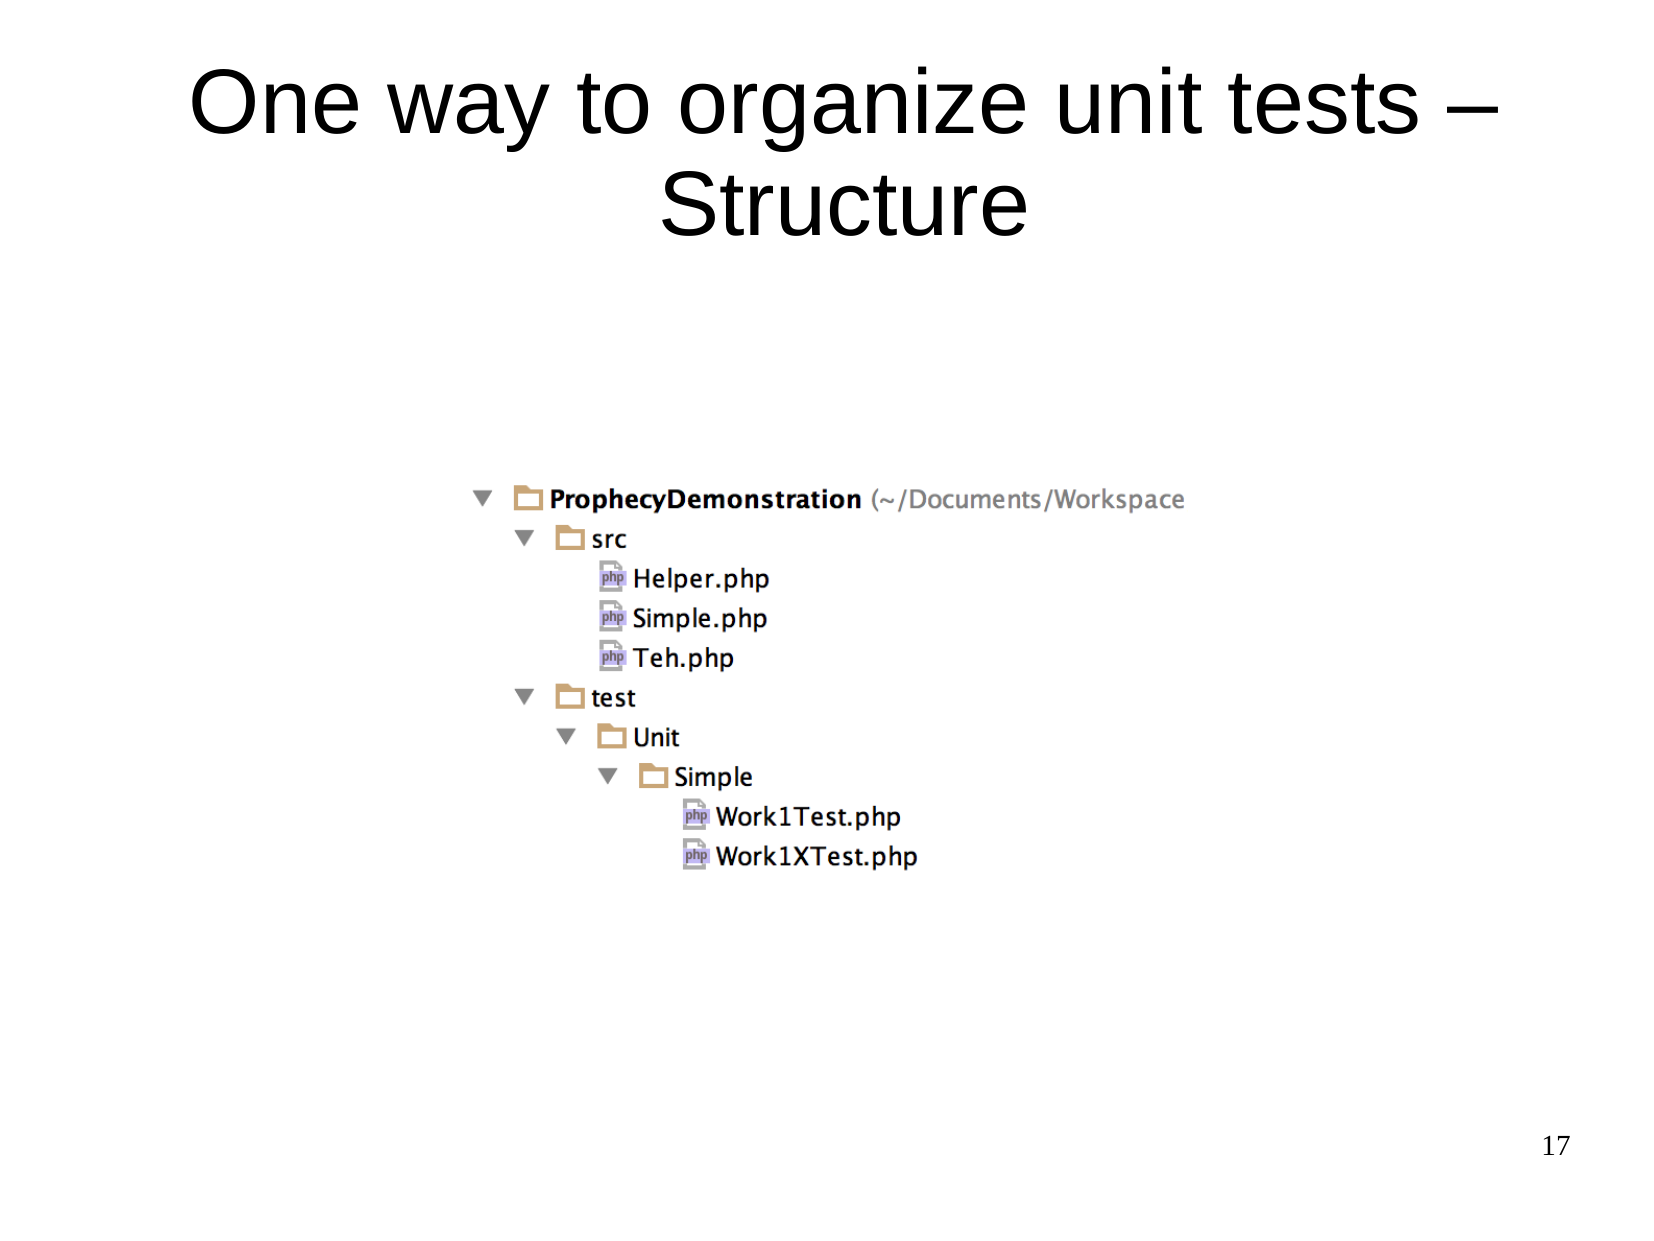

# One way to organize unit tests – Structure
17